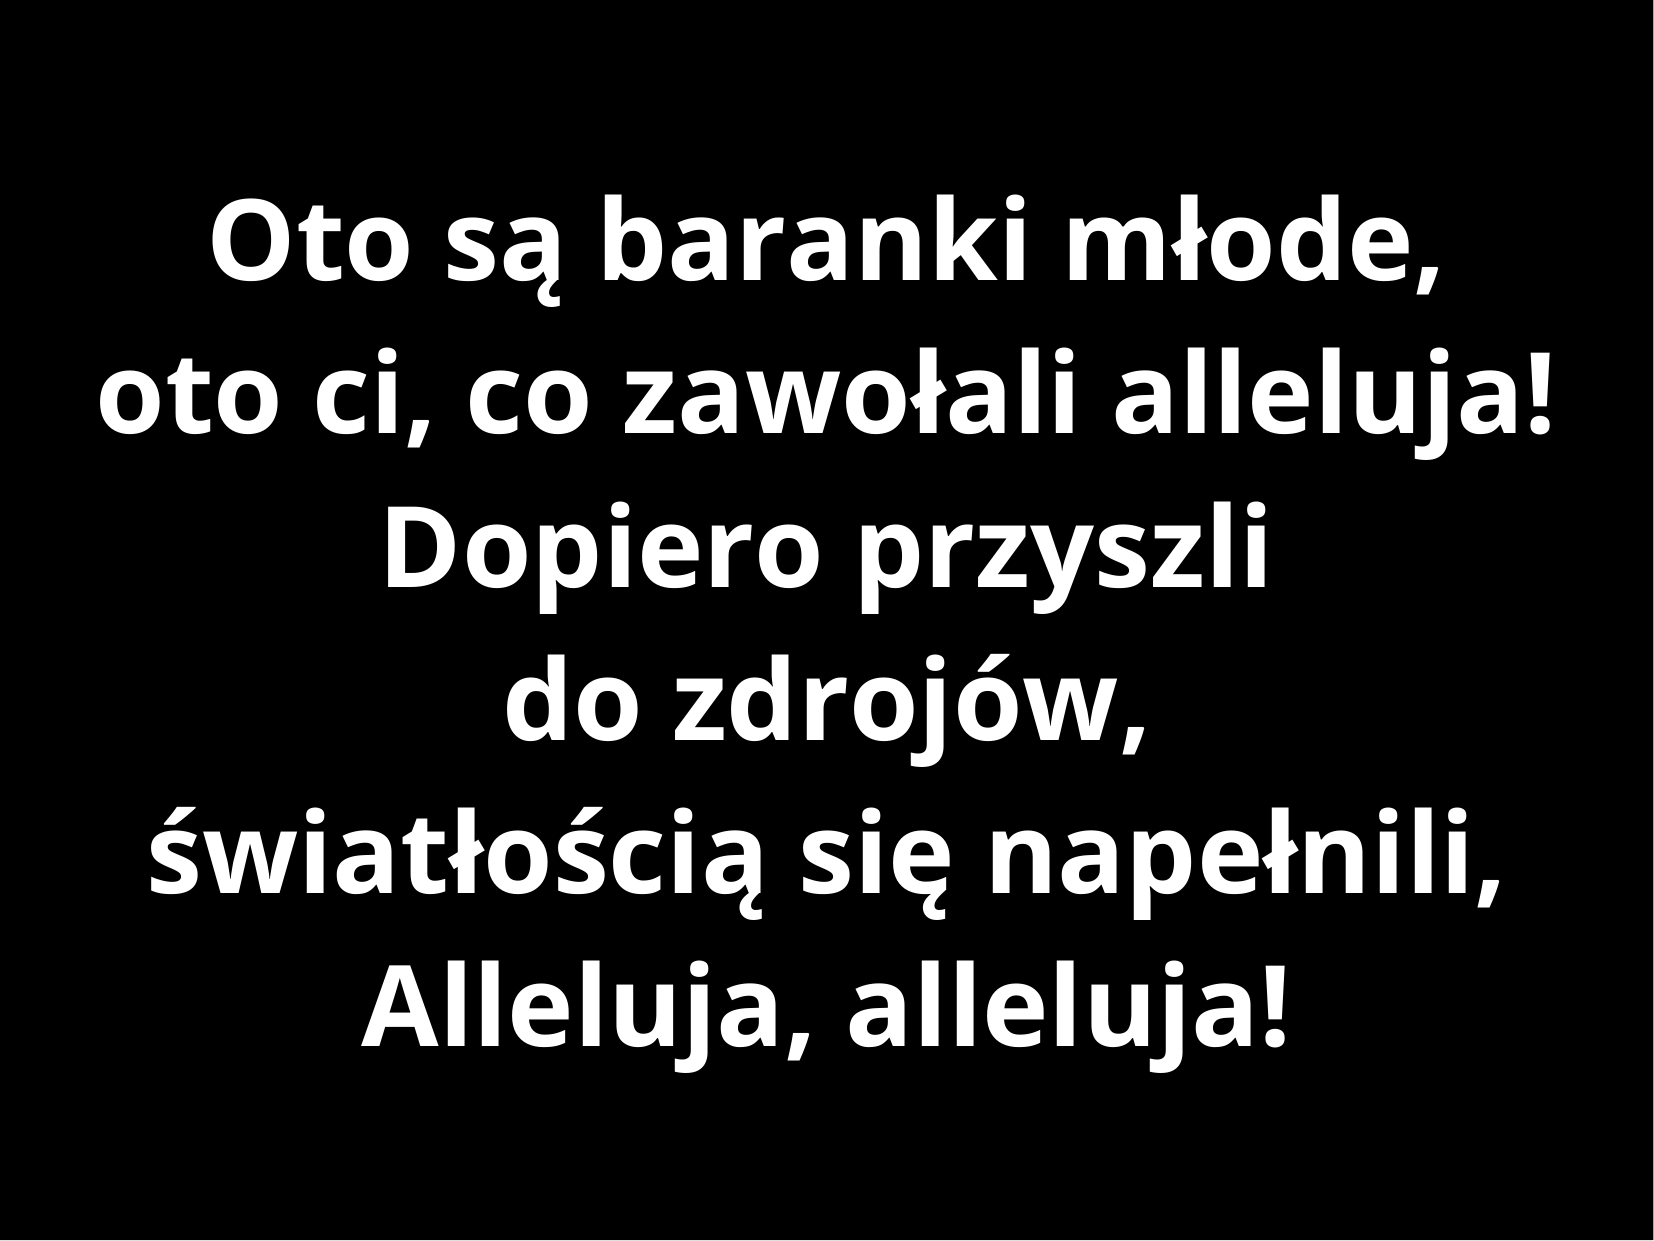

# Oto są baranki młode, oto ci, co zawołali alleluja! Dopiero przyszli do zdrojów, światłością się napełnili, Alleluja, alleluja!